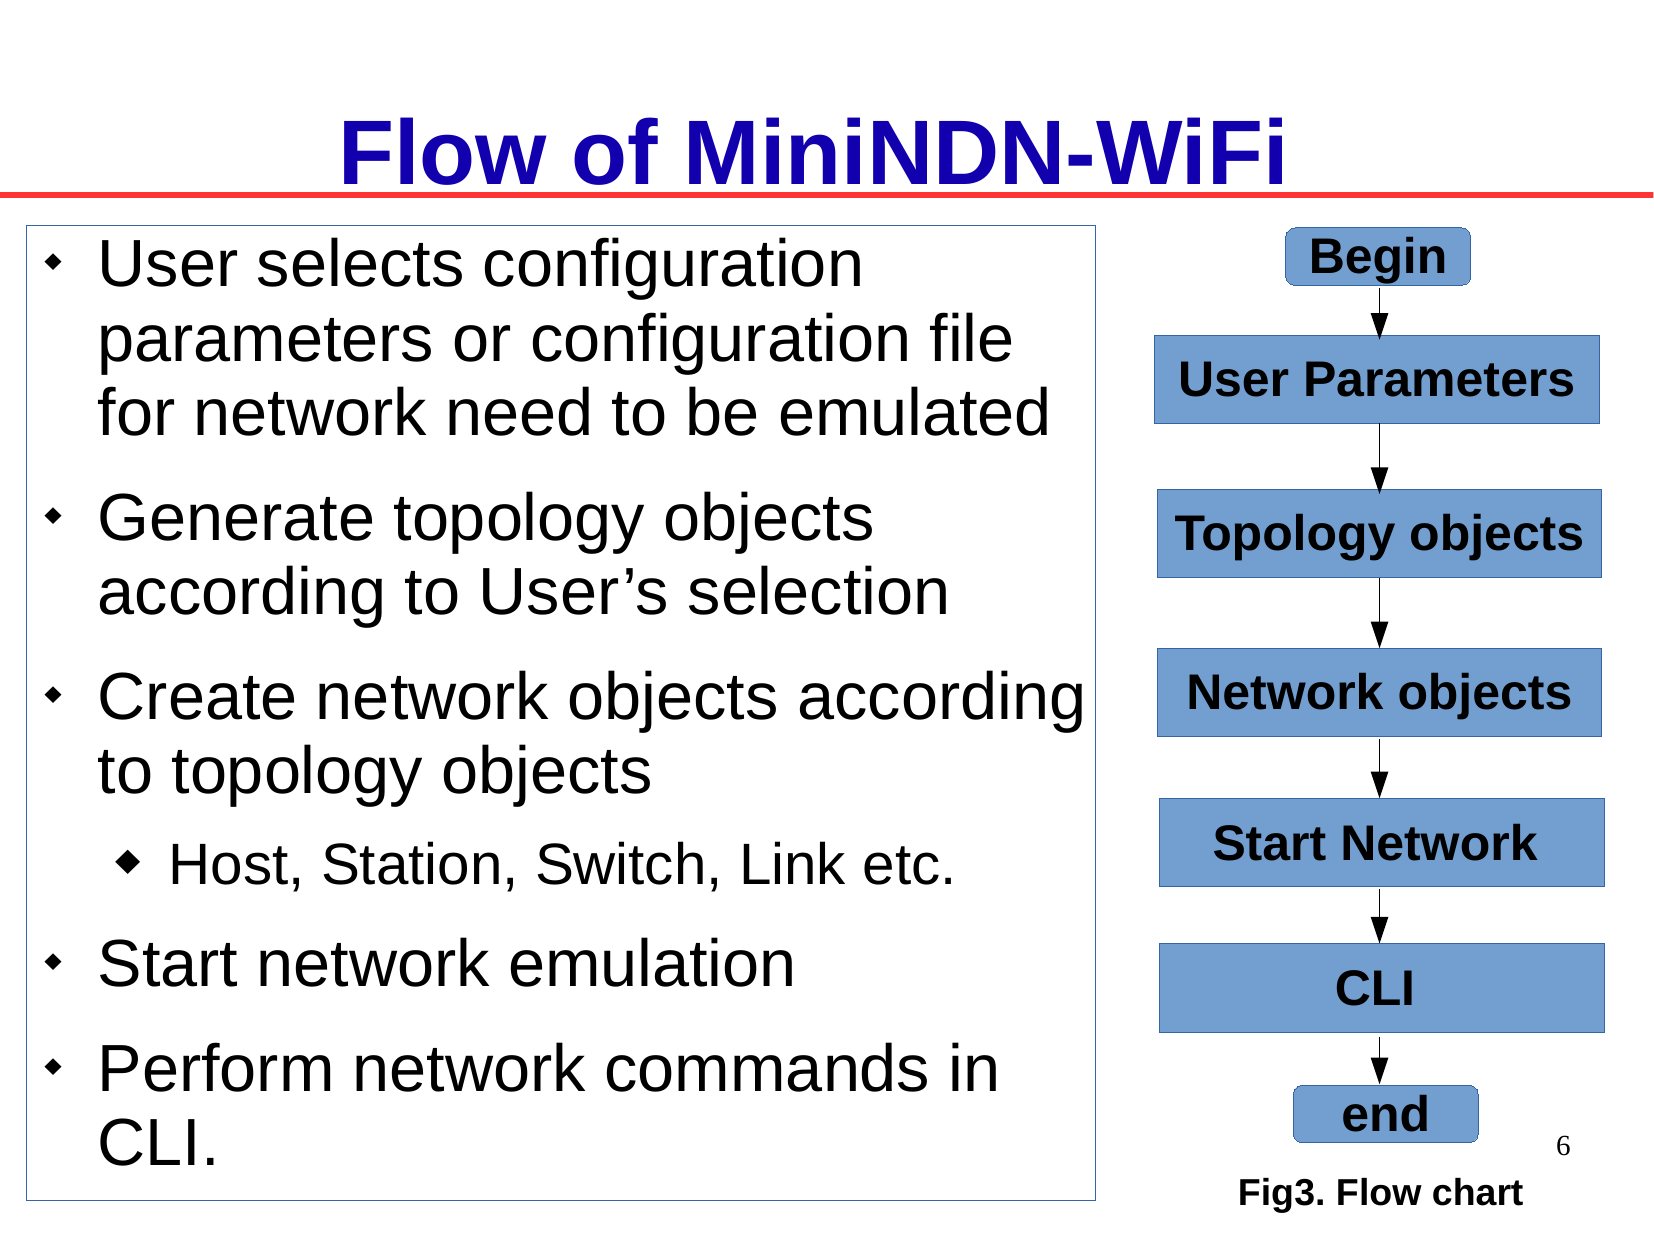

# Flow of MiniNDN-WiFi
User selects configuration parameters or configuration file for network need to be emulated
Generate topology objects according to User’s selection
Create network objects according to topology objects
Host, Station, Switch, Link etc.
Start network emulation
Perform network commands in CLI.
Begin
User Parameters
Topology objects
Network objects
Start Network
CLI
end
6
Fig3. Flow chart